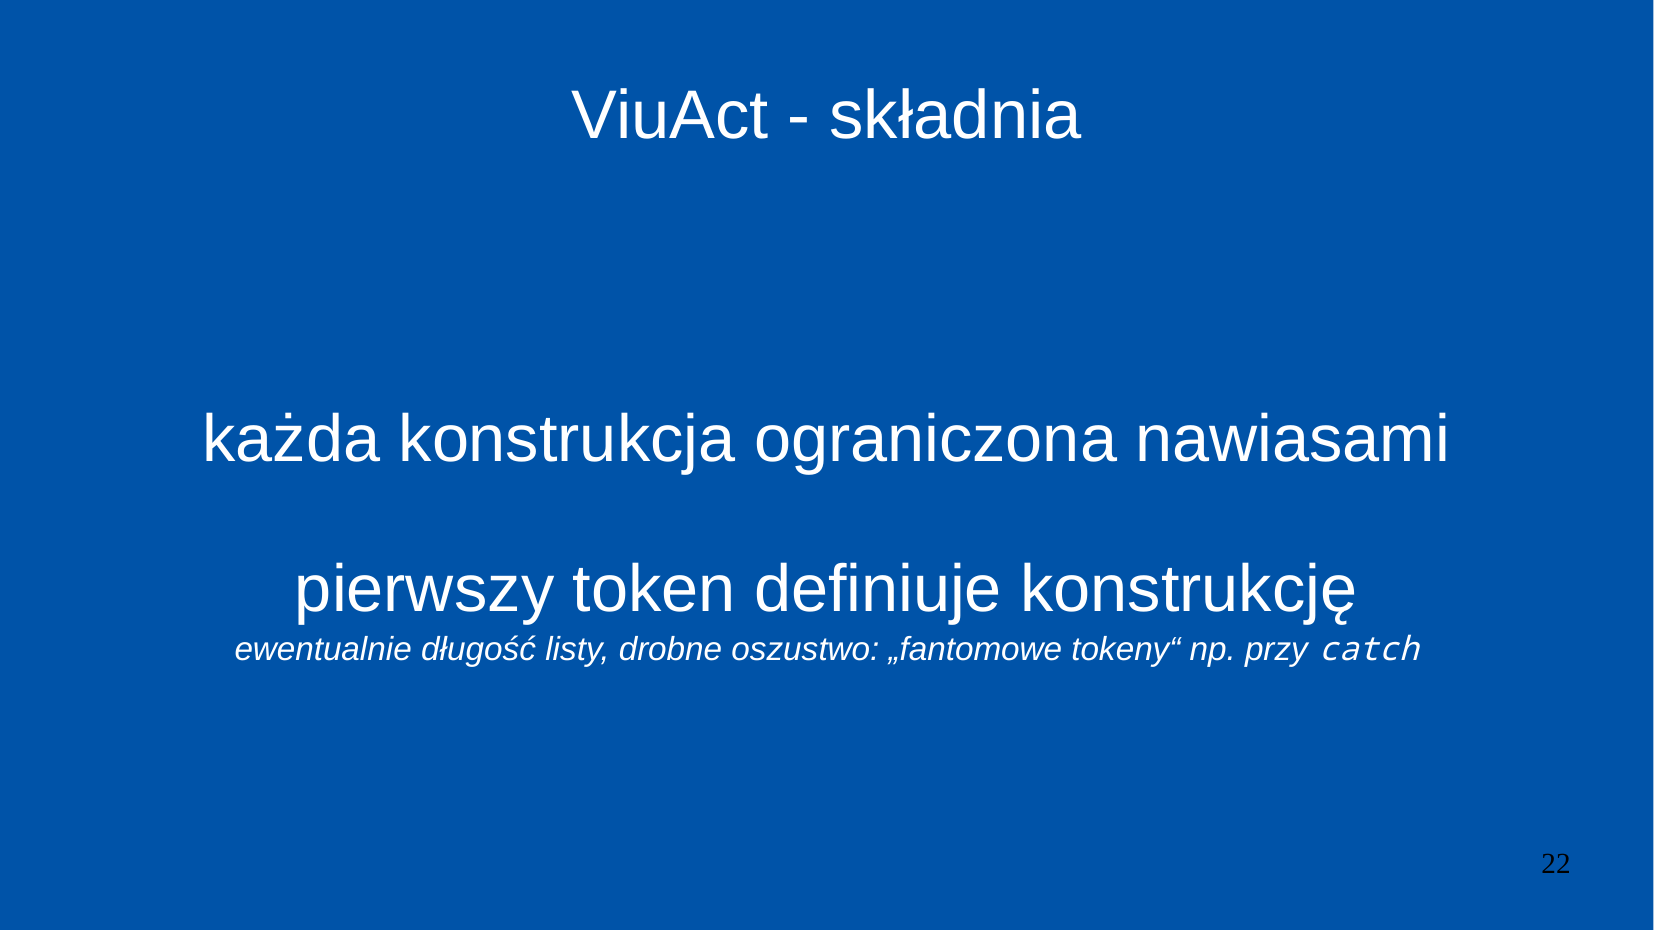

# ViuAct - składnia
każda konstrukcja ograniczona nawiasami
pierwszy token definiuje konstrukcję
ewentualnie długość listy, drobne oszustwo: „fantomowe tokeny“ np. przy catch
22